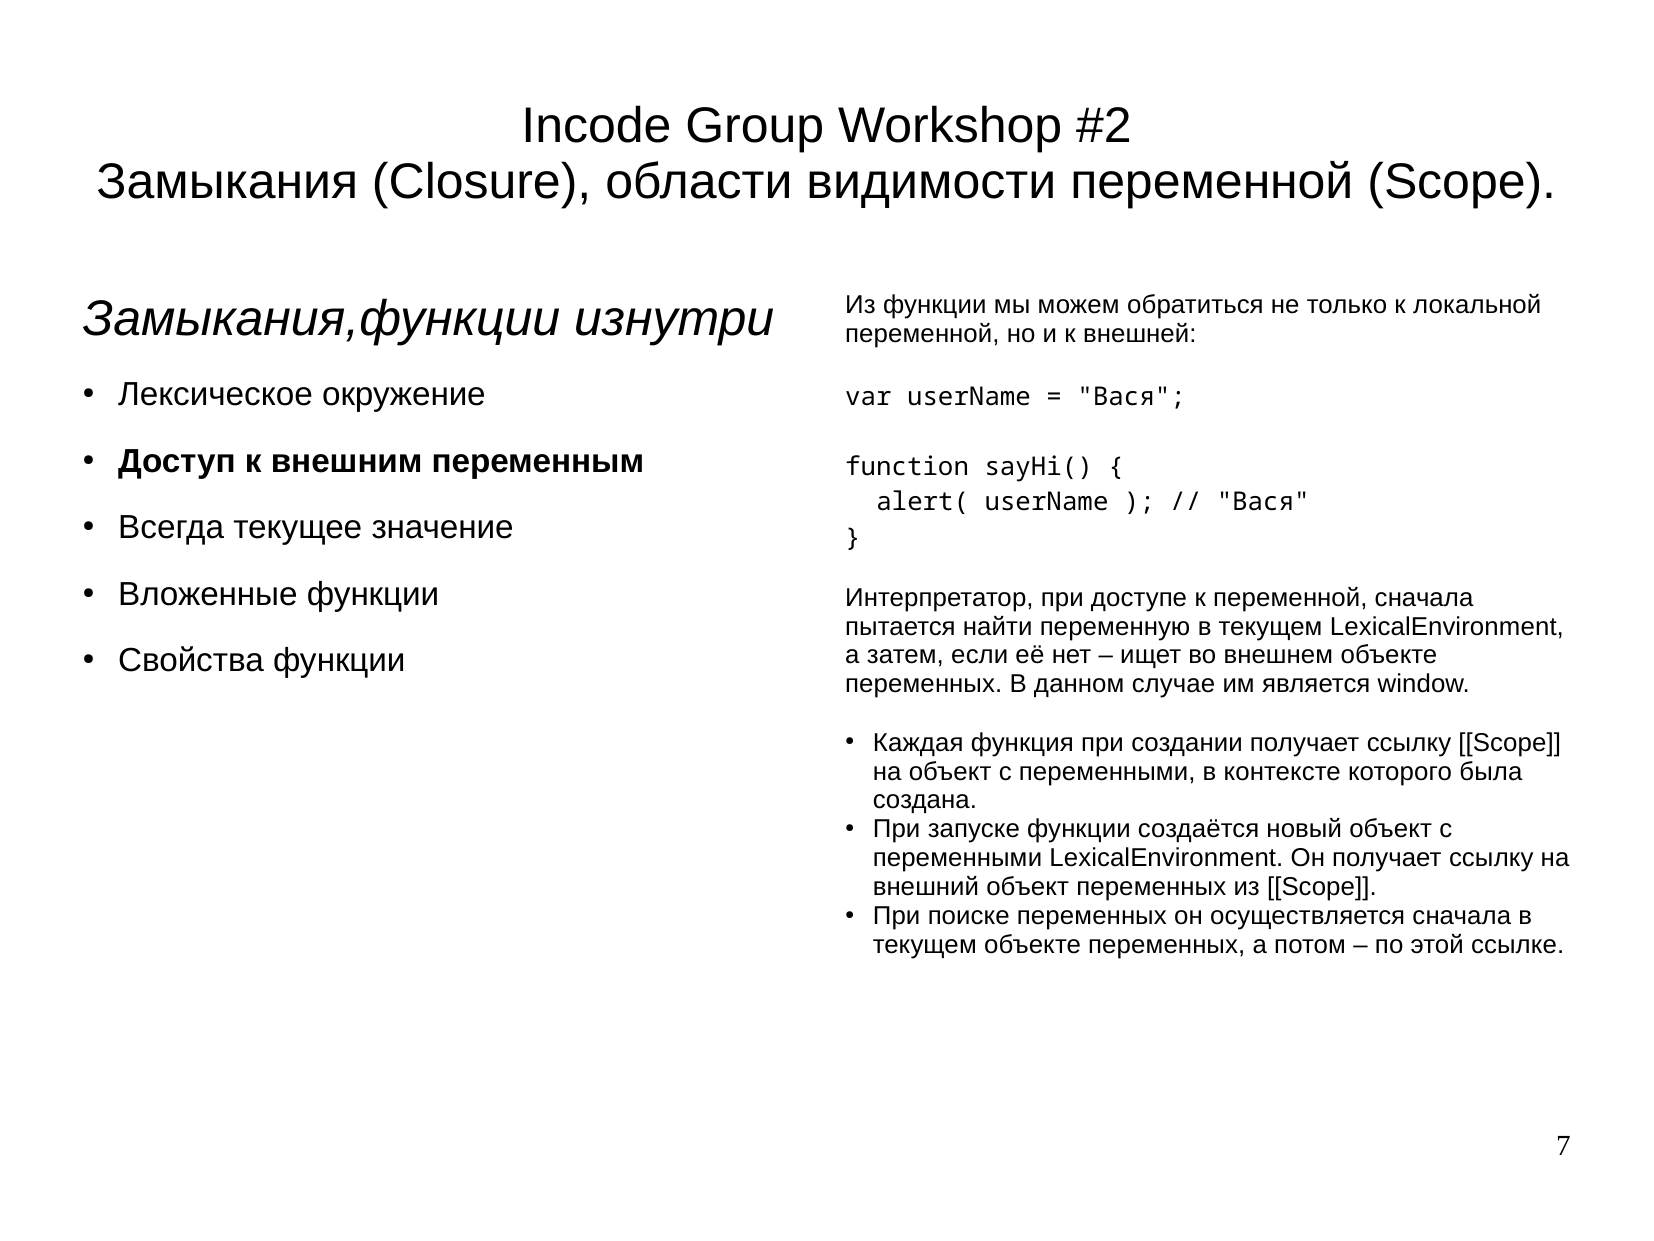

# Incode Group Workshop #2 Замыкания (Closure), области видимости переменной (Scope).
Замыкания,функции изнутри
Лексическое окружение
Доступ к внешним переменным
Всегда текущее значение
Вложенные функции
Свойства функции
Из функции мы можем обратиться не только к локальной переменной, но и к внешней:
var userName = "Вася";
function sayHi() {
 alert( userName ); // "Вася"
}
Интерпретатор, при доступе к переменной, сначала пытается найти переменную в текущем LexicalEnvironment, а затем, если её нет – ищет во внешнем объекте переменных. В данном случае им является window.
Каждая функция при создании получает ссылку [[Scope]] на объект с переменными, в контексте которого была создана.
При запуске функции создаётся новый объект с переменными LexicalEnvironment. Он получает ссылку на внешний объект переменных из [[Scope]].
При поиске переменных он осуществляется сначала в текущем объекте переменных, а потом – по этой ссылке.
7